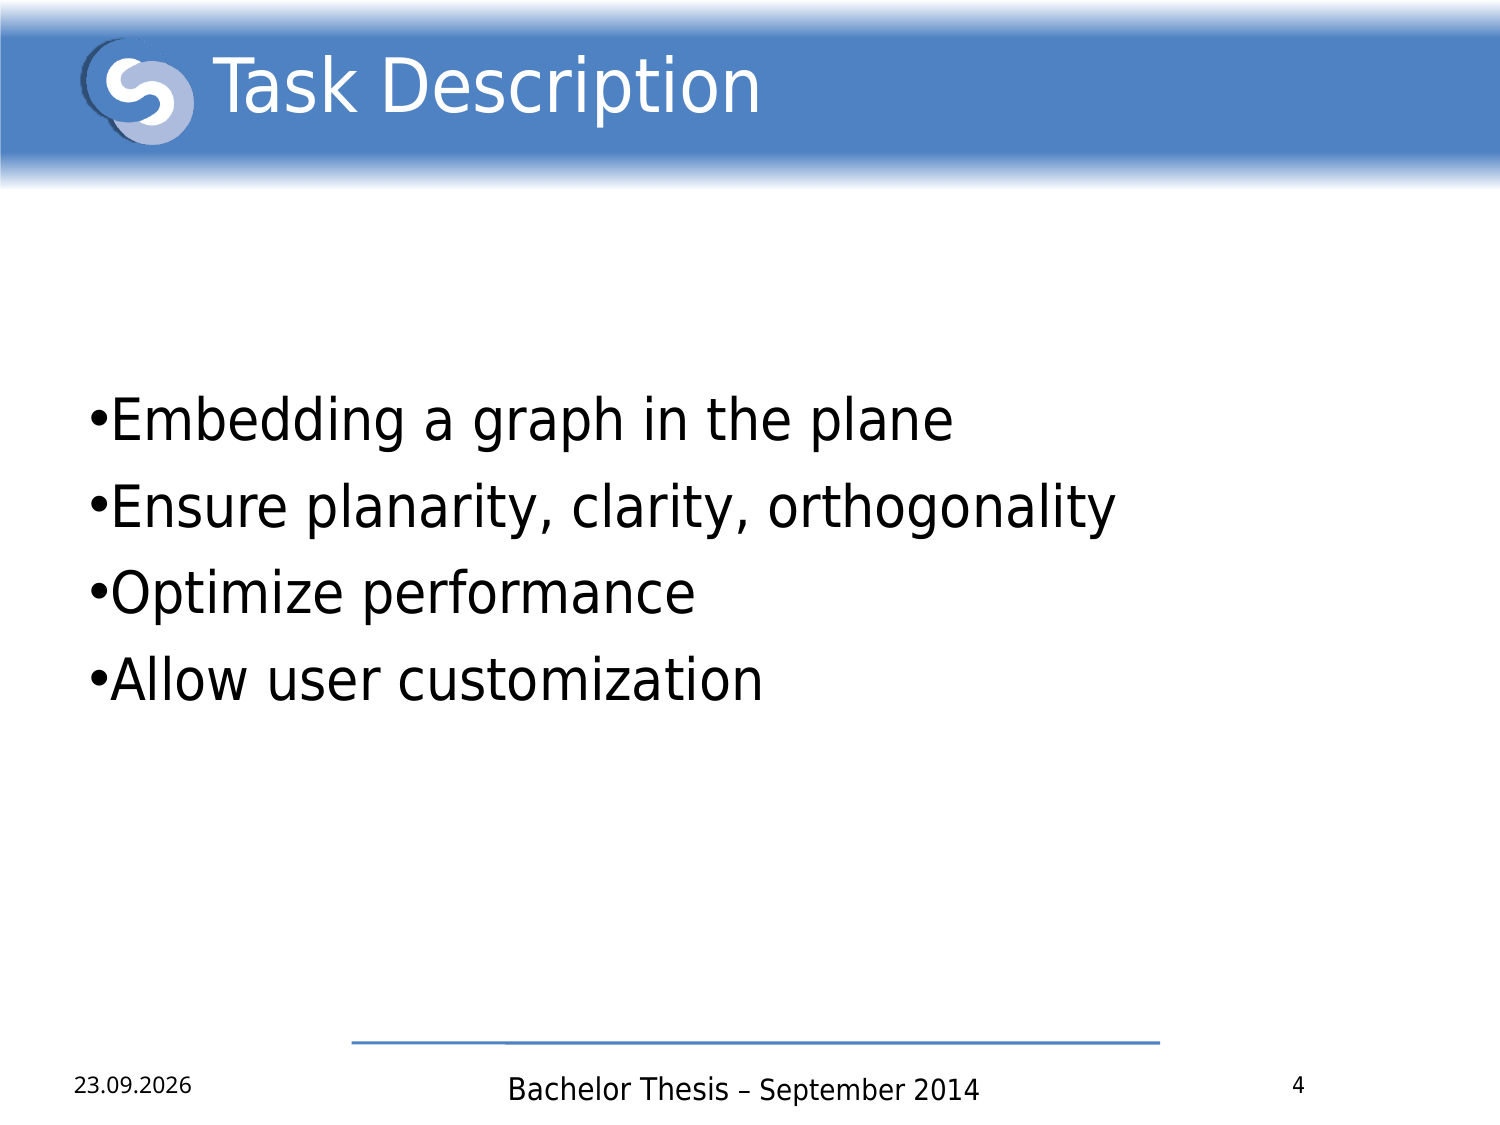

# Task Description
Embedding a graph in the plane
Ensure planarity, clarity, orthogonality
Optimize performance
Allow user customization
Bachelor Thesis – September 2014